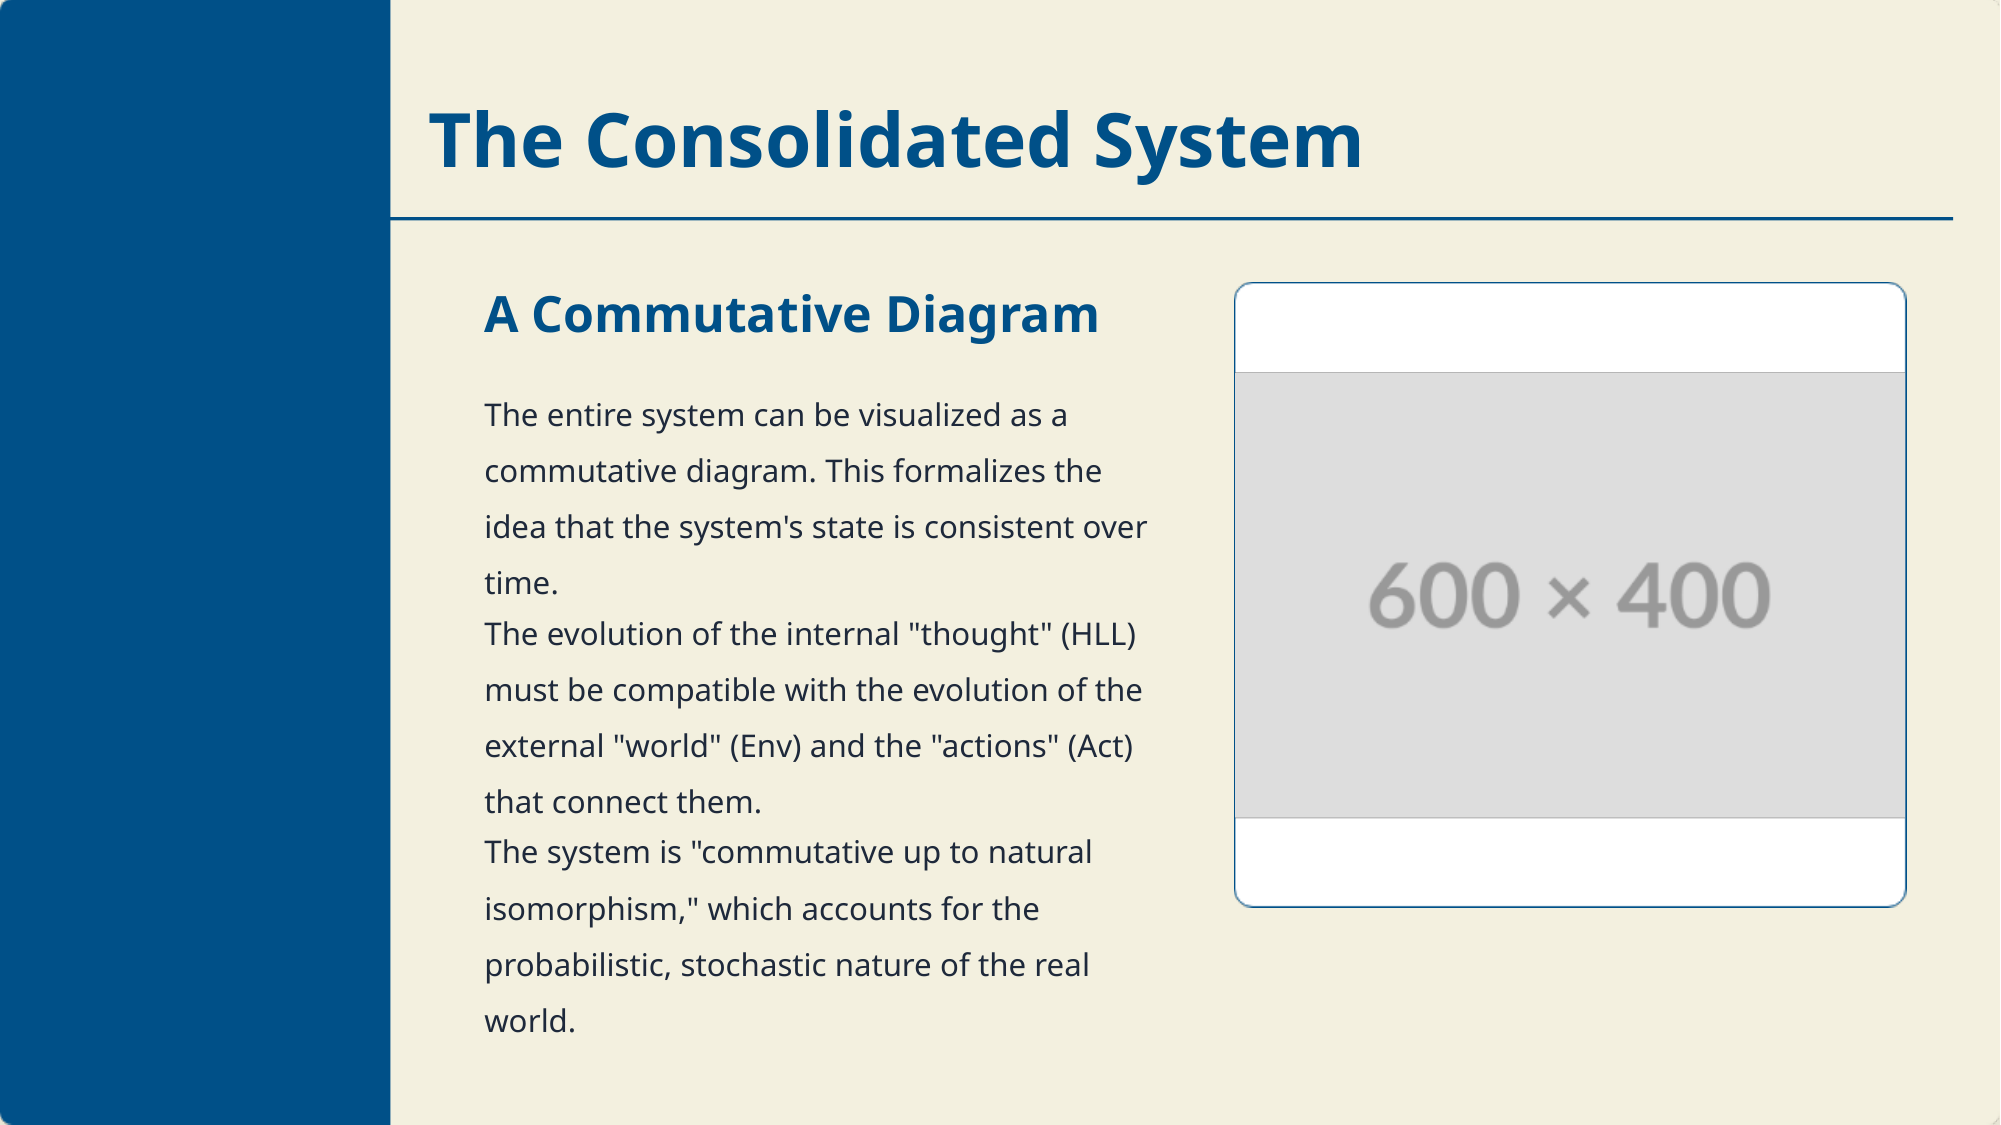

The Consolidated System
A Commutative Diagram
The entire system can be visualized as a commutative diagram. This formalizes the idea that the system's state is consistent over time.
The evolution of the internal "thought" (HLL) must be compatible with the evolution of the external "world" (Env) and the "actions" (Act) that connect them.
The system is "commutative up to natural isomorphism," which accounts for the probabilistic, stochastic nature of the real world.